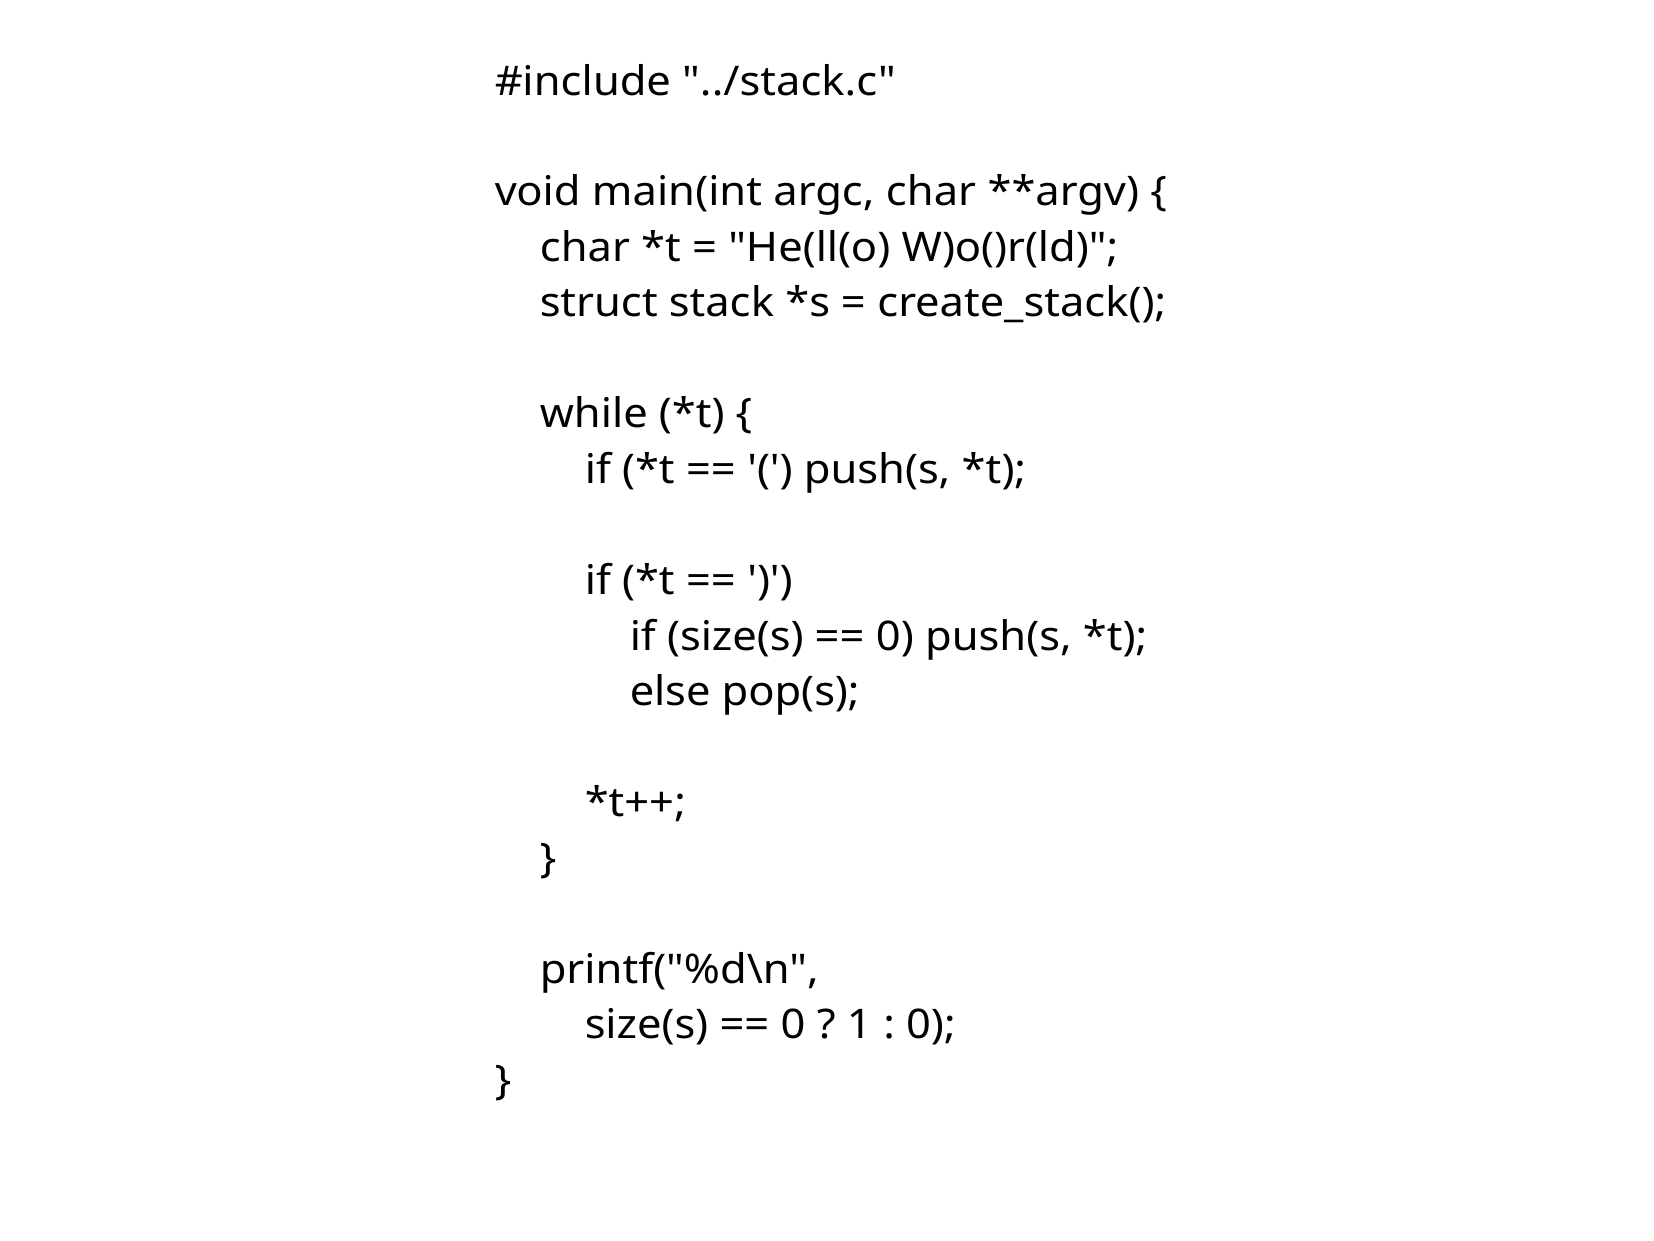

#include "../stack.c"
void main(int argc, char **argv) {
 char *t = "He(ll(o) W)o()r(ld)";
 struct stack *s = create_stack();
 while (*t) {
 if (*t == '(') push(s, *t);
 if (*t == ')')
 if (size(s) == 0) push(s, *t);
 else pop(s);
 *t++;
 }
 printf("%d\n",
 size(s) == 0 ? 1 : 0);
}